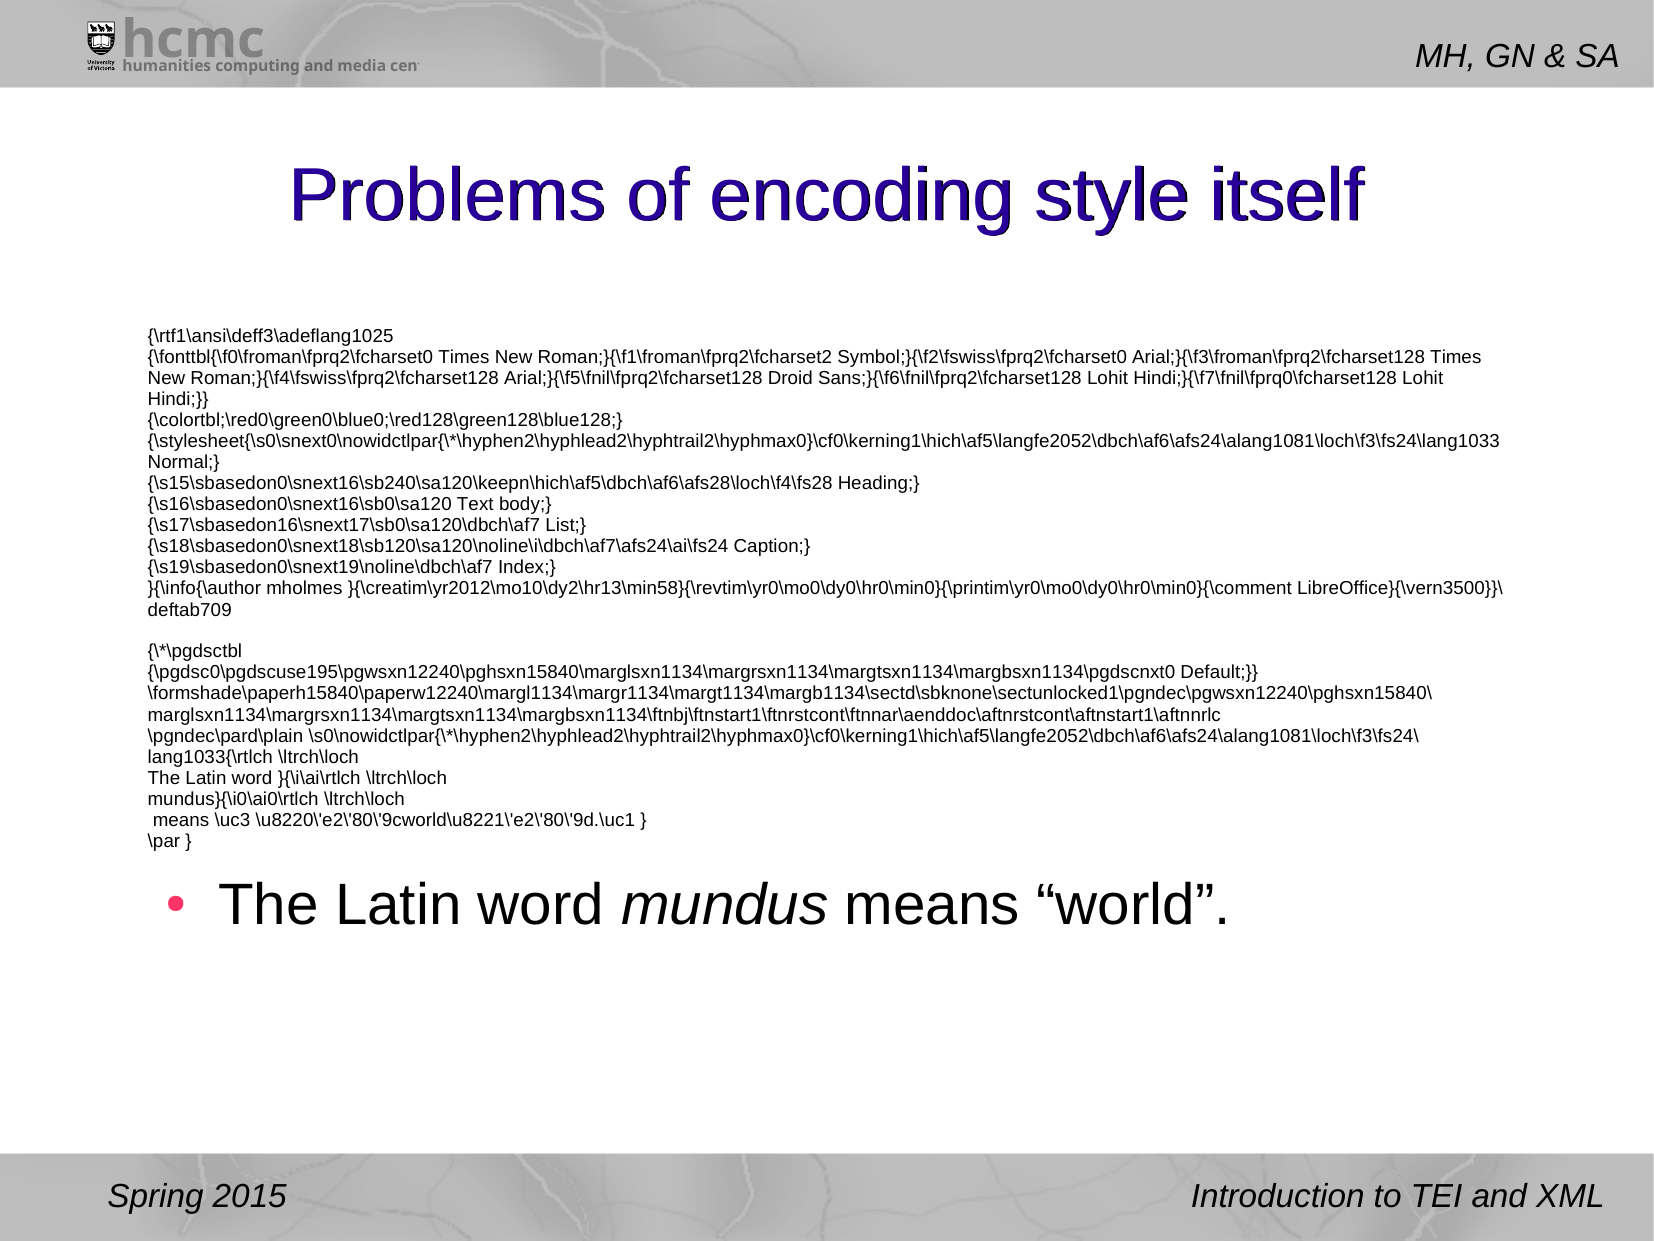

# Problems of encoding style itself
{\rtf1\ansi\deff3\adeflang1025
{\fonttbl{\f0\froman\fprq2\fcharset0 Times New Roman;}{\f1\froman\fprq2\fcharset2 Symbol;}{\f2\fswiss\fprq2\fcharset0 Arial;}{\f3\froman\fprq2\fcharset128 Times New Roman;}{\f4\fswiss\fprq2\fcharset128 Arial;}{\f5\fnil\fprq2\fcharset128 Droid Sans;}{\f6\fnil\fprq2\fcharset128 Lohit Hindi;}{\f7\fnil\fprq0\fcharset128 Lohit Hindi;}}
{\colortbl;\red0\green0\blue0;\red128\green128\blue128;}
{\stylesheet{\s0\snext0\nowidctlpar{\*\hyphen2\hyphlead2\hyphtrail2\hyphmax0}\cf0\kerning1\hich\af5\langfe2052\dbch\af6\afs24\alang1081\loch\f3\fs24\lang1033 Normal;}
{\s15\sbasedon0\snext16\sb240\sa120\keepn\hich\af5\dbch\af6\afs28\loch\f4\fs28 Heading;}
{\s16\sbasedon0\snext16\sb0\sa120 Text body;}
{\s17\sbasedon16\snext17\sb0\sa120\dbch\af7 List;}
{\s18\sbasedon0\snext18\sb120\sa120\noline\i\dbch\af7\afs24\ai\fs24 Caption;}
{\s19\sbasedon0\snext19\noline\dbch\af7 Index;}
}{\info{\author mholmes }{\creatim\yr2012\mo10\dy2\hr13\min58}{\revtim\yr0\mo0\dy0\hr0\min0}{\printim\yr0\mo0\dy0\hr0\min0}{\comment LibreOffice}{\vern3500}}\deftab709
{\*\pgdsctbl
{\pgdsc0\pgdscuse195\pgwsxn12240\pghsxn15840\marglsxn1134\margrsxn1134\margtsxn1134\margbsxn1134\pgdscnxt0 Default;}}
\formshade\paperh15840\paperw12240\margl1134\margr1134\margt1134\margb1134\sectd\sbknone\sectunlocked1\pgndec\pgwsxn12240\pghsxn15840\marglsxn1134\margrsxn1134\margtsxn1134\margbsxn1134\ftnbj\ftnstart1\ftnrstcont\ftnnar\aenddoc\aftnrstcont\aftnstart1\aftnnrlc
\pgndec\pard\plain \s0\nowidctlpar{\*\hyphen2\hyphlead2\hyphtrail2\hyphmax0}\cf0\kerning1\hich\af5\langfe2052\dbch\af6\afs24\alang1081\loch\f3\fs24\lang1033{\rtlch \ltrch\loch
The Latin word }{\i\ai\rtlch \ltrch\loch
mundus}{\i0\ai0\rtlch \ltrch\loch
 means \uc3 \u8220\'e2\'80\'9cworld\u8221\'e2\'80\'9d.\uc1 }
\par }
The Latin word mundus means “world”.